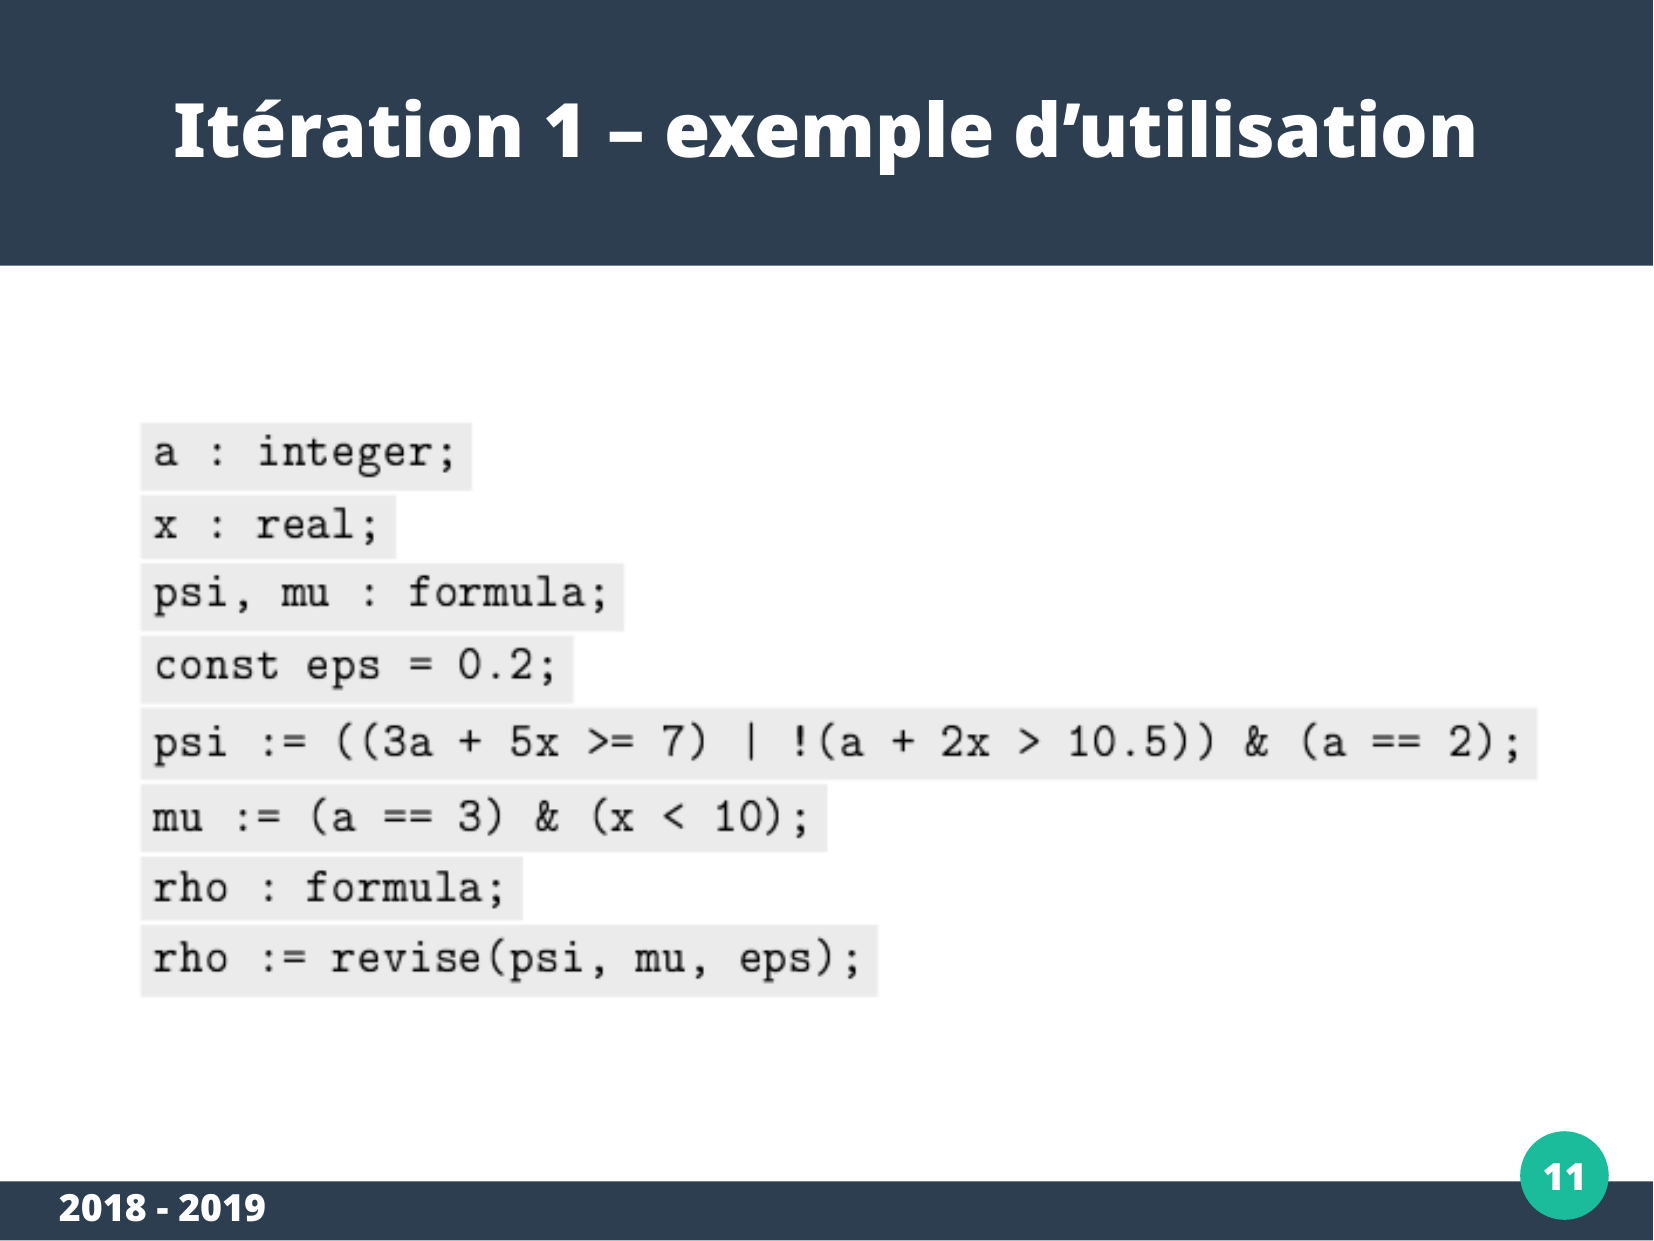

# Itération 1 – exemple d’utilisation
11
2018 - 2019